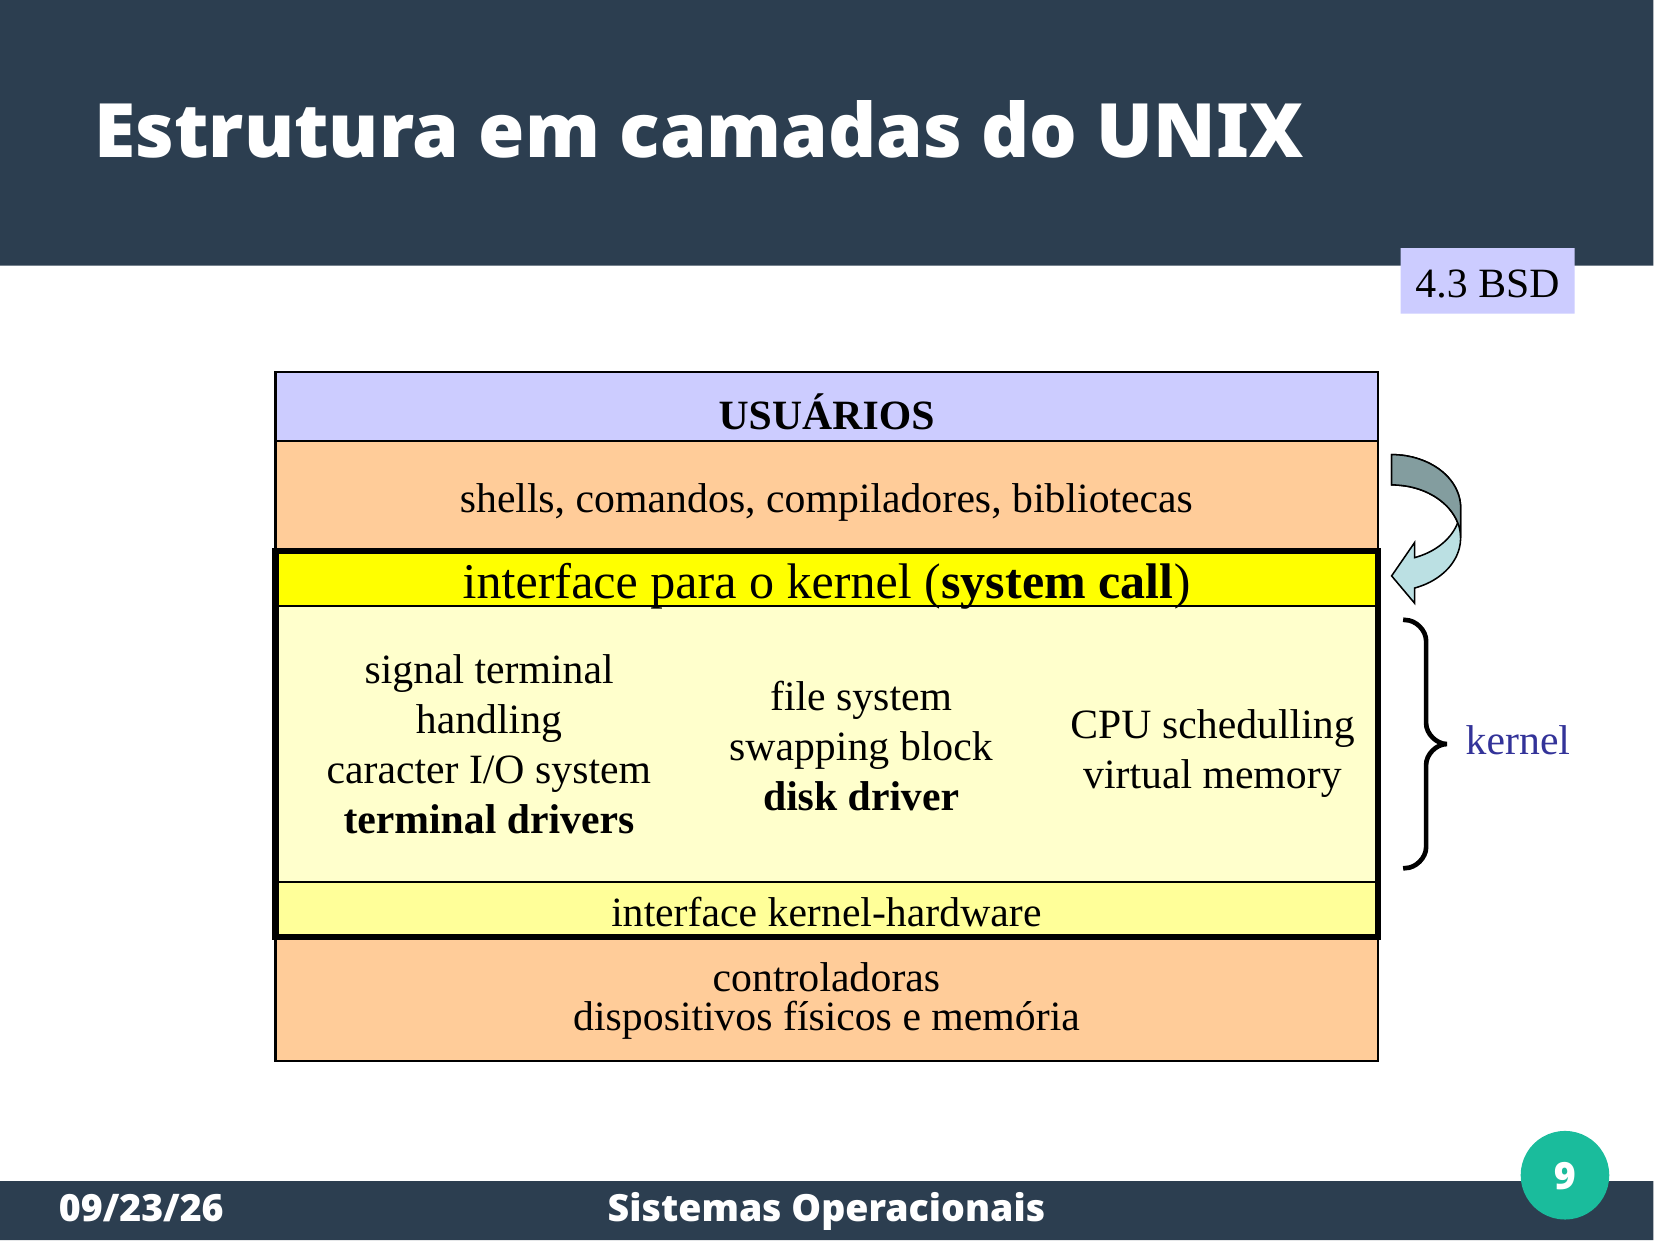

# Estrutura em camadas do UNIX
4.3 BSD
USUÁRIOS
shells, comandos, compiladores, bibliotecas
interface para o kernel (system call)
signal terminal handling
caracter I/O system
terminal drivers
file system
swapping block
disk driver
CPU schedulling
virtual memory
kernel
interface kernel-hardware
controladoras
dispositivos físicos e memória
9
Sistemas Operacionais